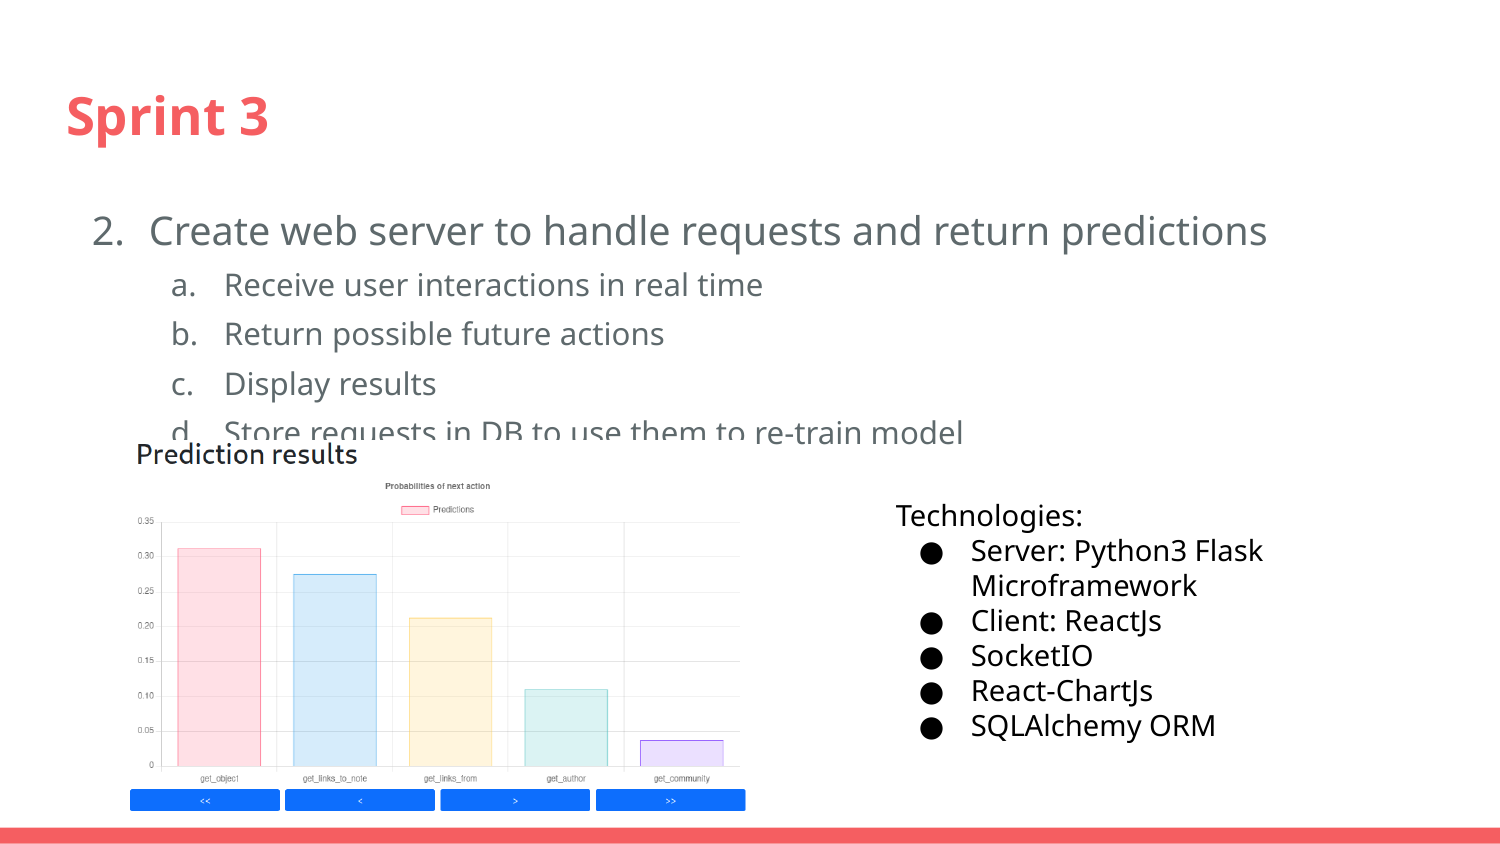

# Sprint 3
Create web server to handle requests and return predictions
Receive user interactions in real time
Return possible future actions
Display results
Store requests in DB to use them to re-train model
Technologies:
Server: Python3 Flask Microframework
Client: ReactJs
SocketIO
React-ChartJs
SQLAlchemy ORM